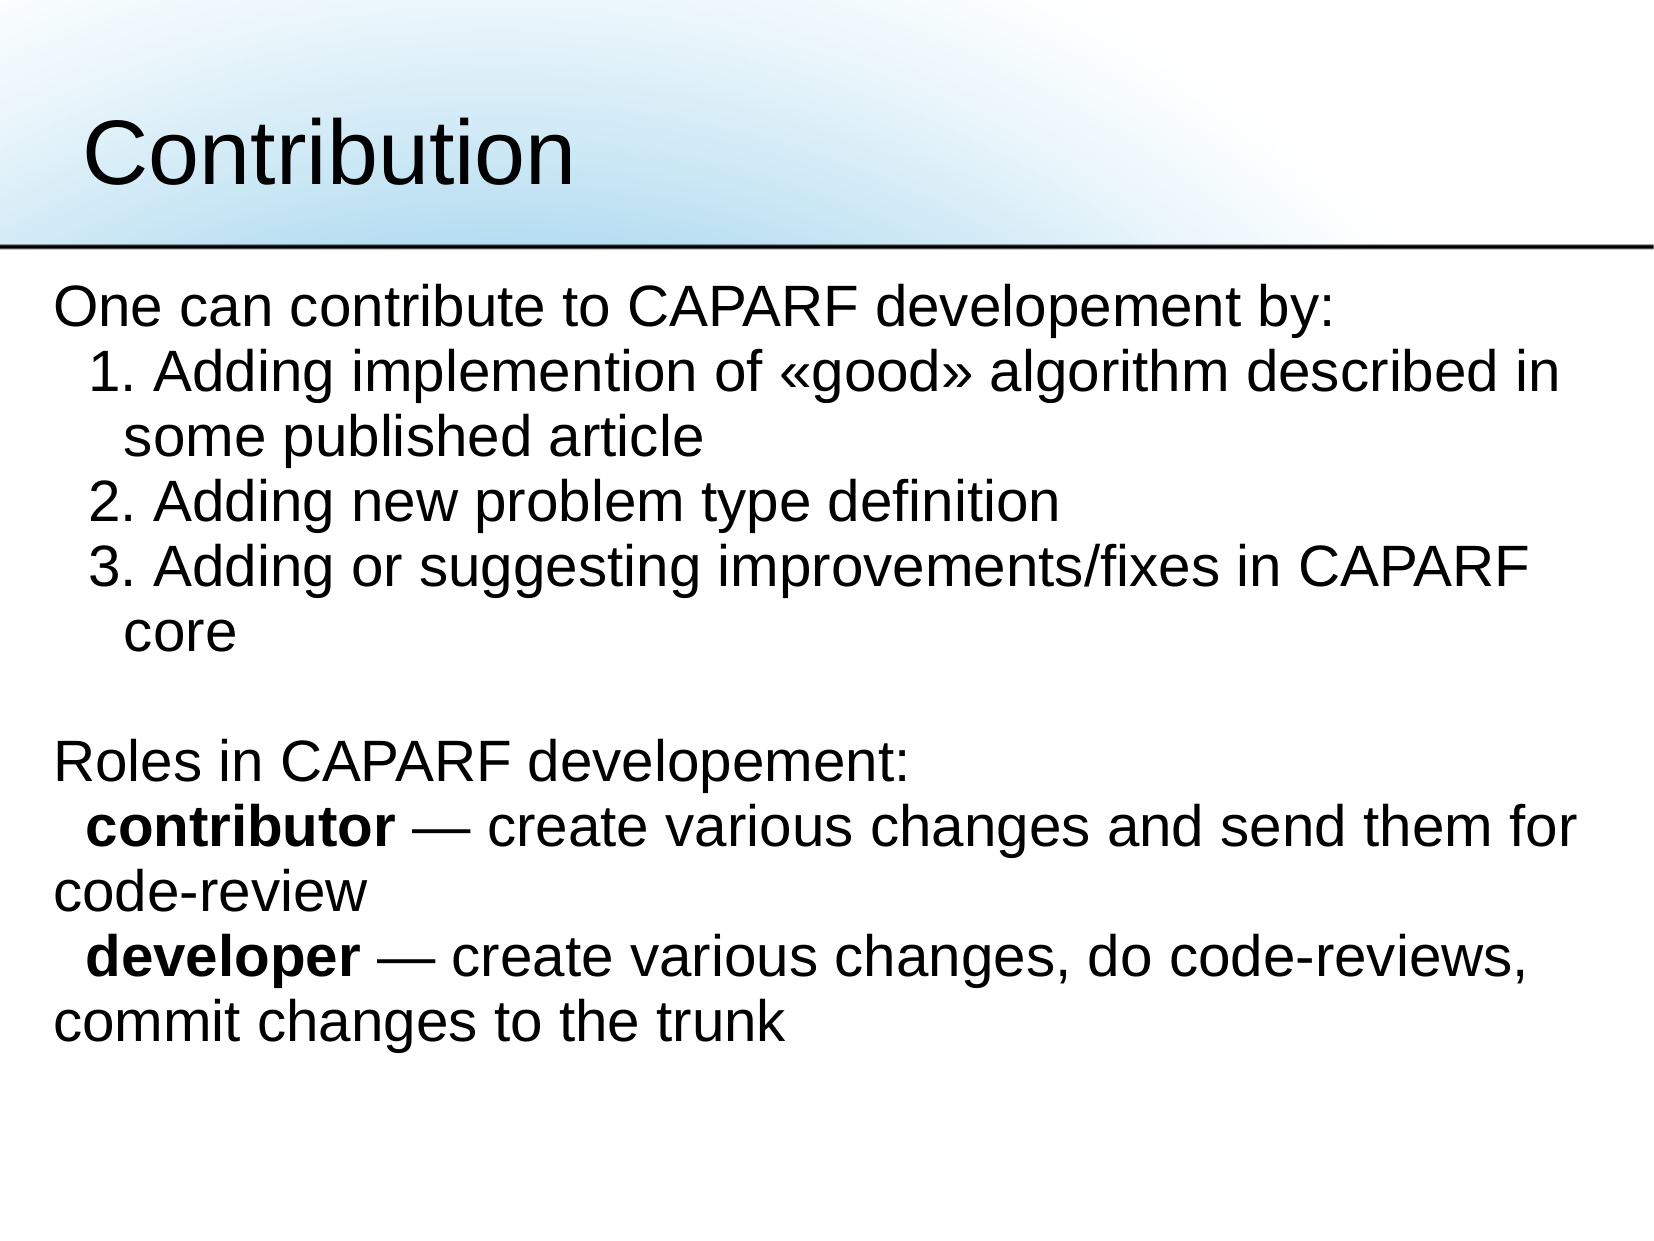

# Contribution
One can contribute to CAPARF developement by:
 Adding implemention of «good» algorithm described in some published article
 Adding new problem type definition
 Adding or suggesting improvements/fixes in CAPARF core
Roles in CAPARF developement:
 сontributor — create various changes and send them for code-review
 developer — create various changes, do code-reviews, commit changes to the trunk